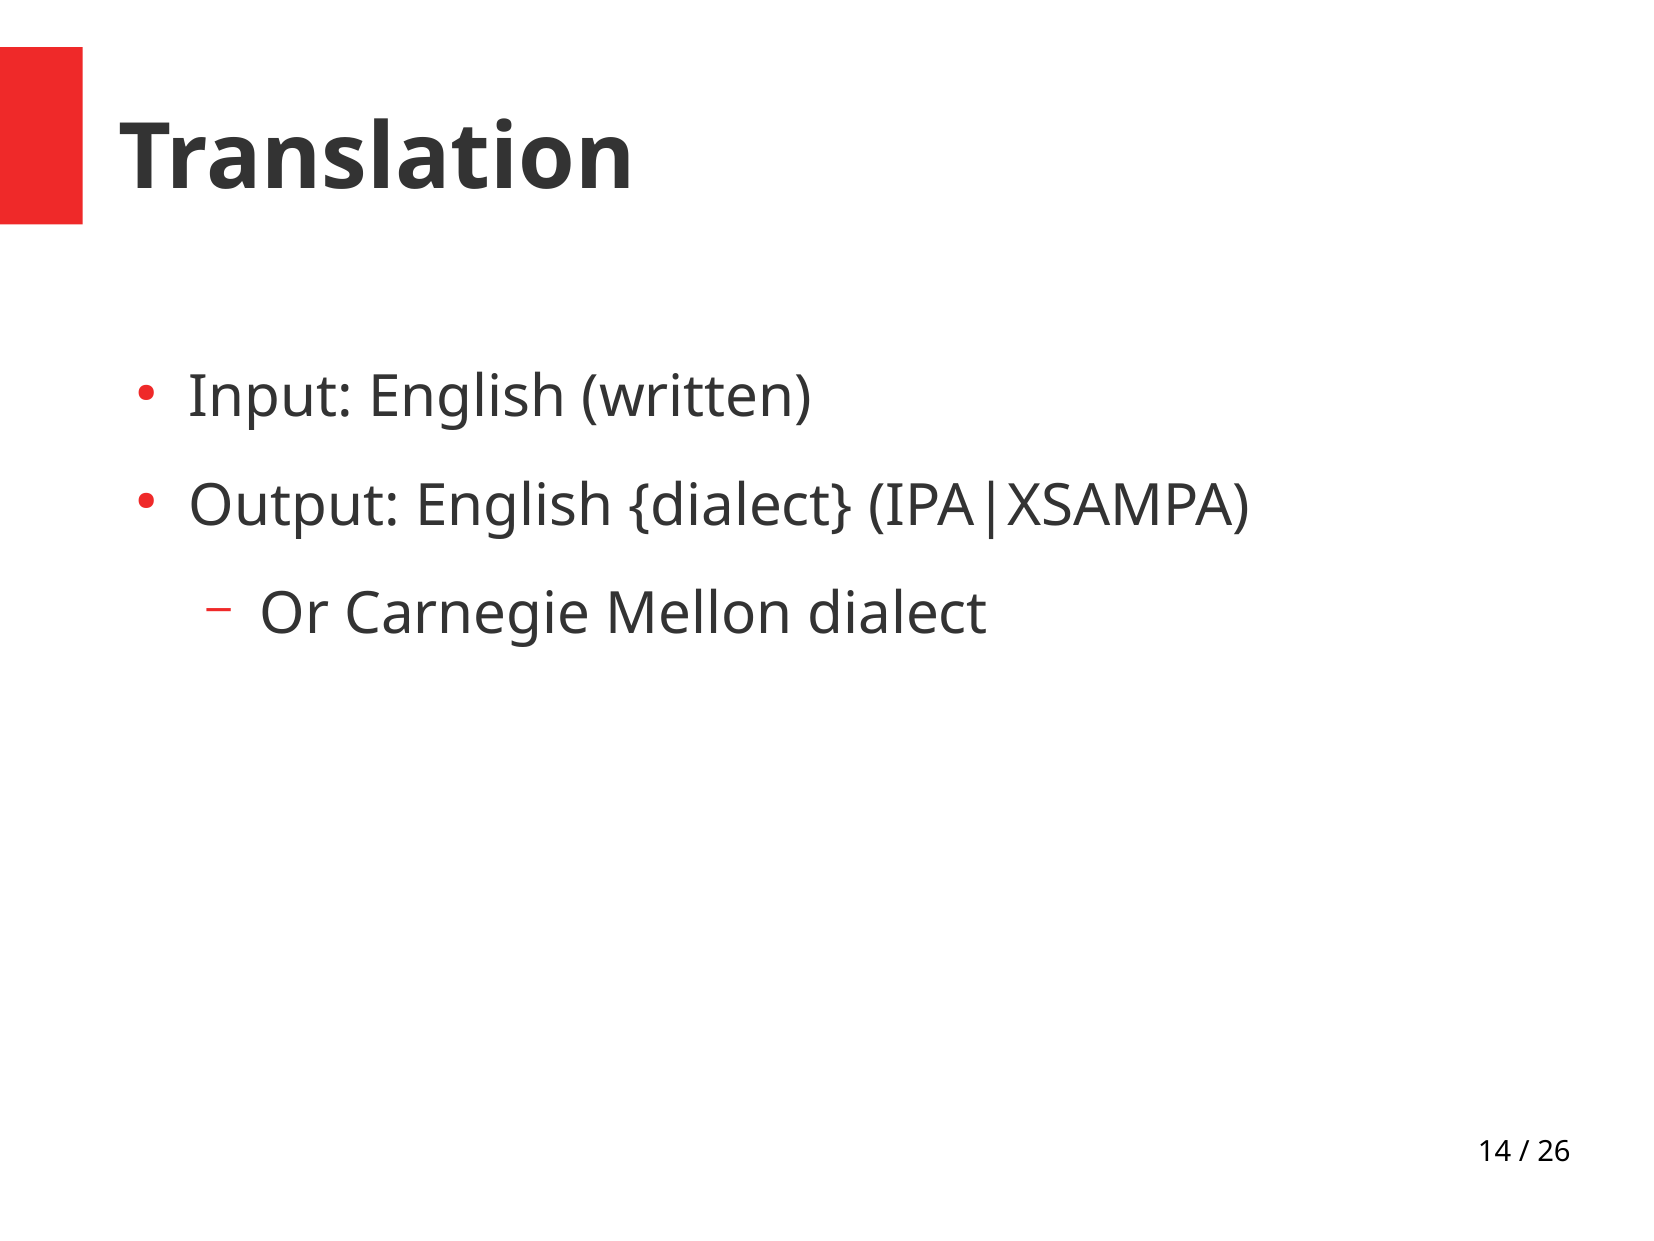

# Translation
Input: English (written)
Output: English {dialect} (IPA|XSAMPA)
Or Carnegie Mellon dialect
14